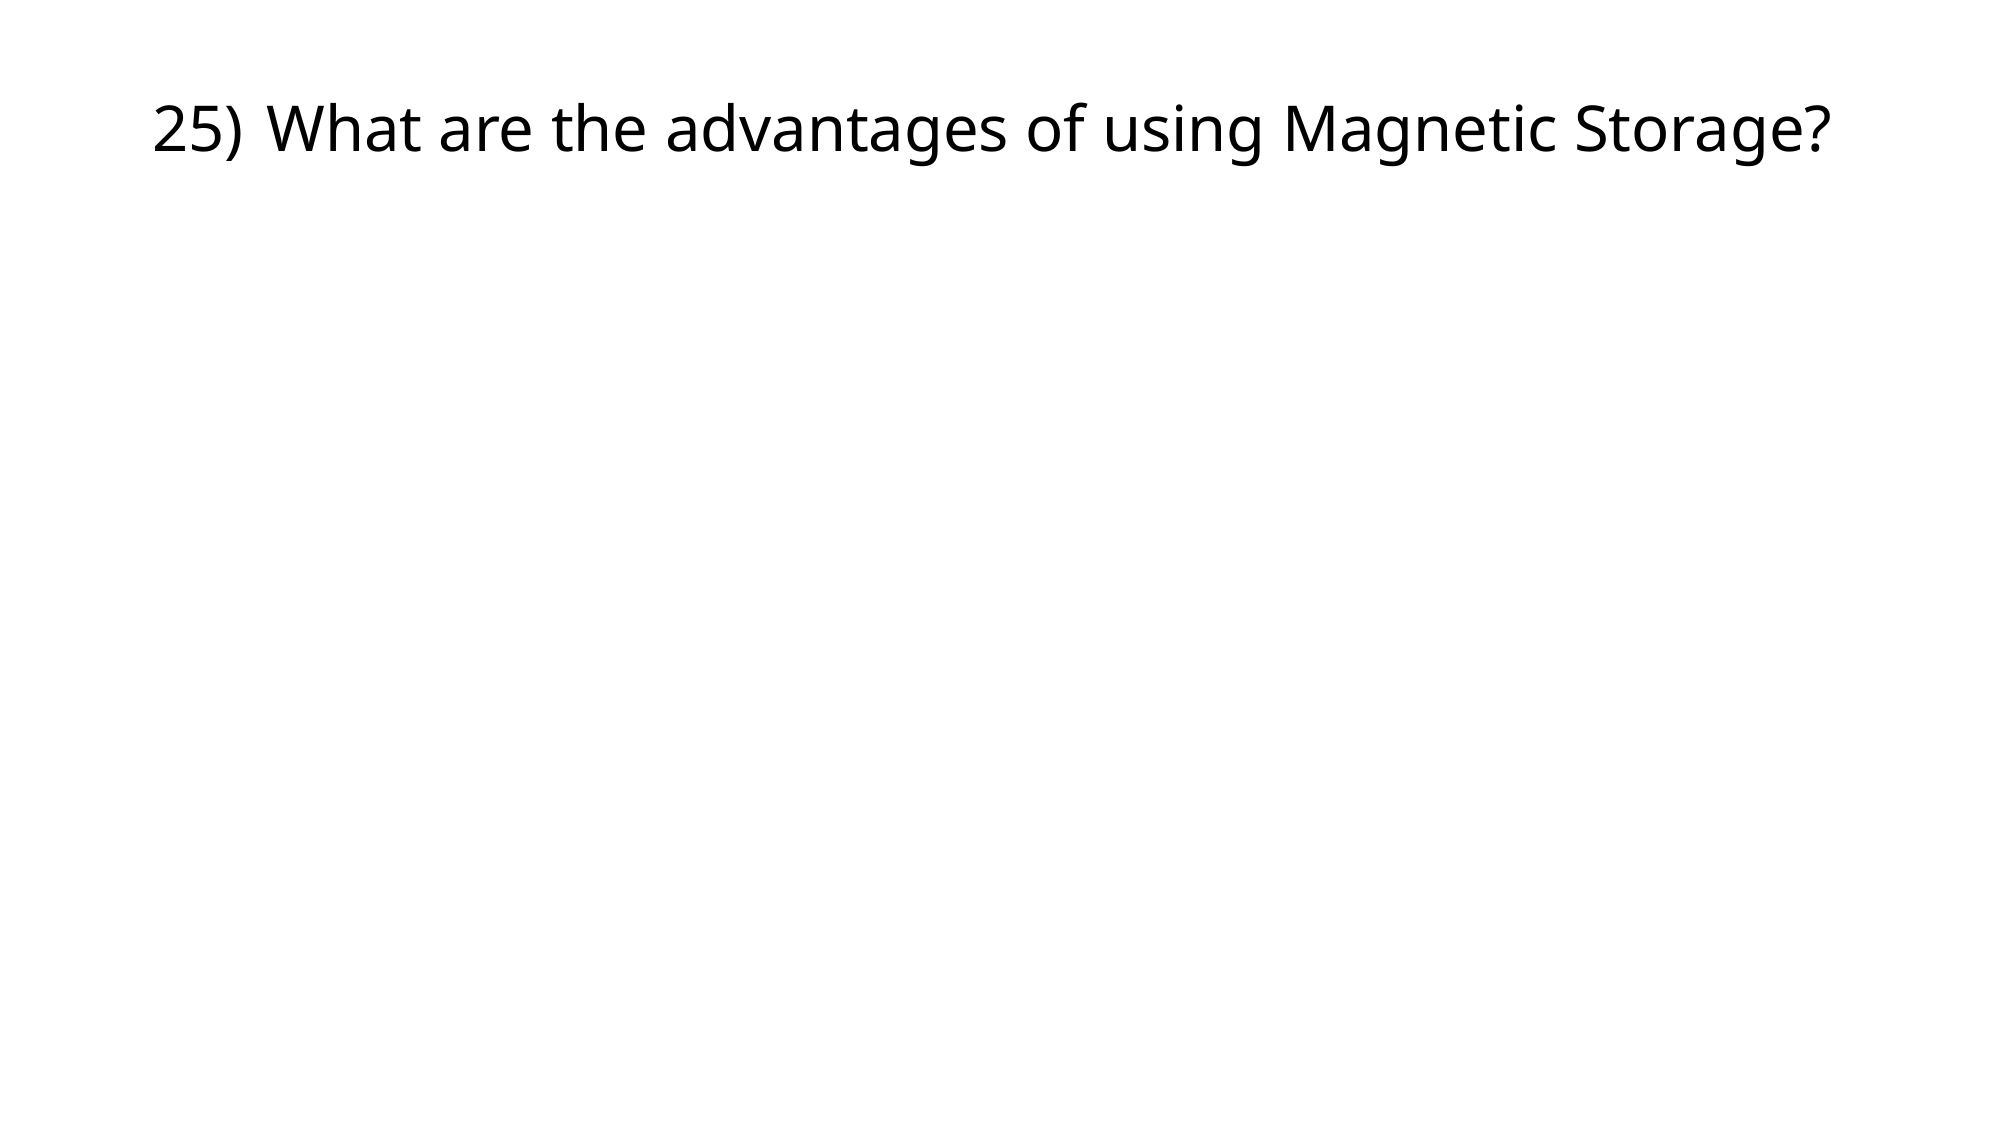

# 25)	What are the advantages of using Magnetic Storage?